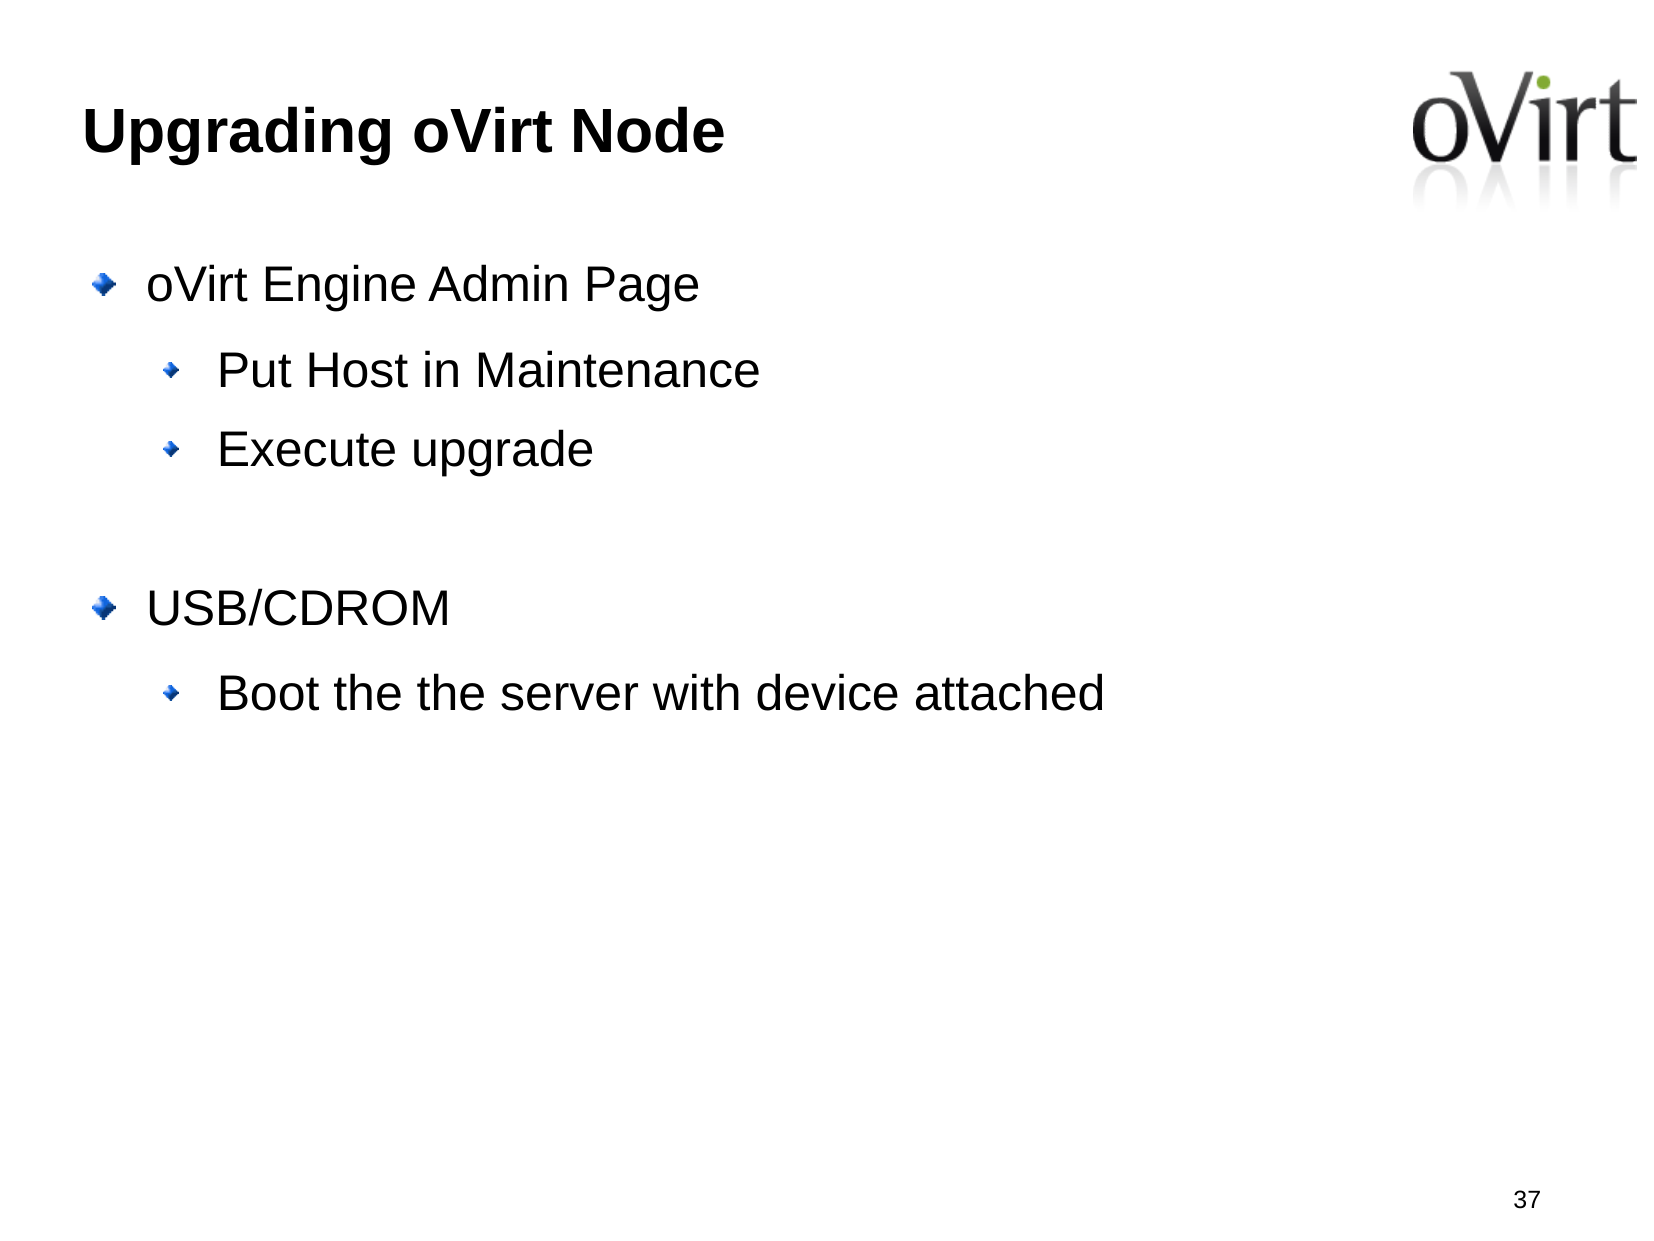

# Upgrading oVirt Node
oVirt Engine Admin Page
Put Host in Maintenance
Execute upgrade
USB/CDROM
Boot the the server with device attached